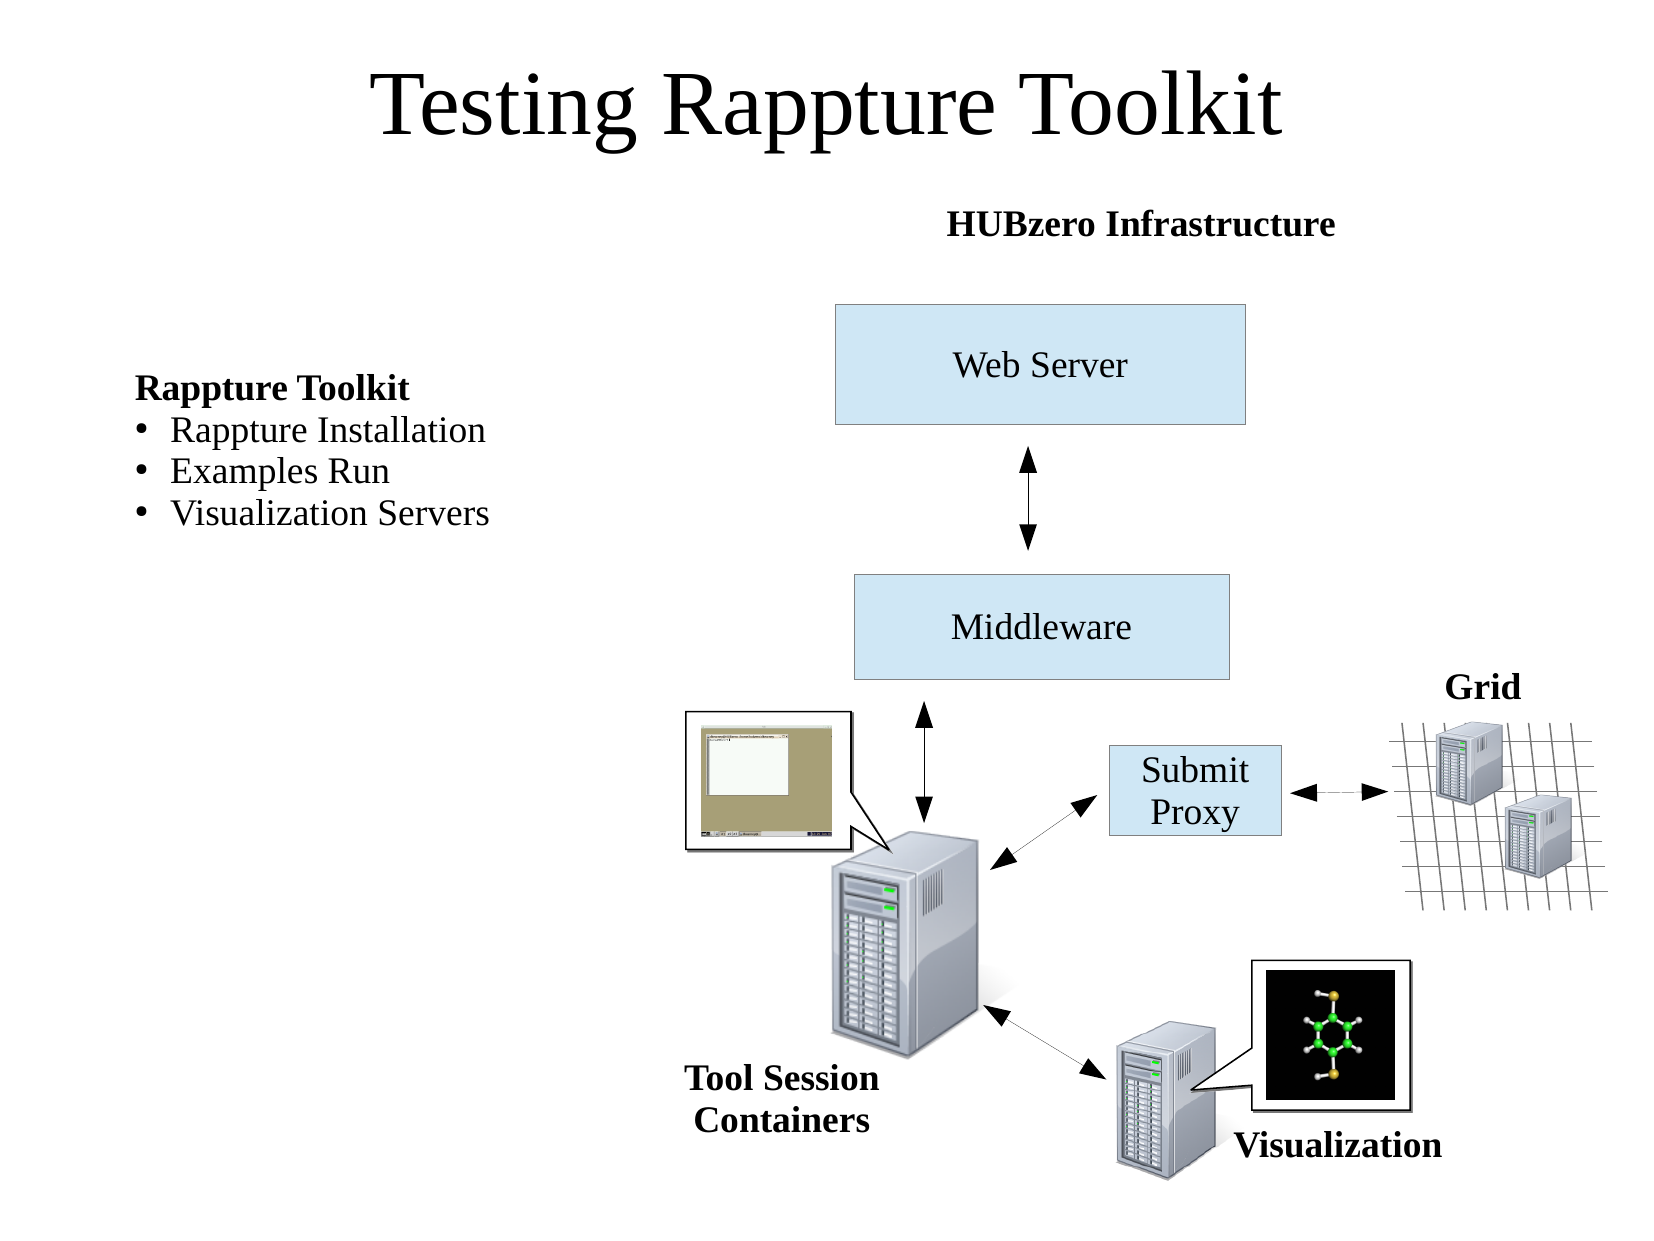

# Testing Rappture Toolkit
HUBzero Infrastructure
Web Server
Rappture Toolkit
Rappture Installation
Examples Run
Visualization Servers
Middleware
Grid
Submit
Proxy
Tool Session
Containers
Visualization